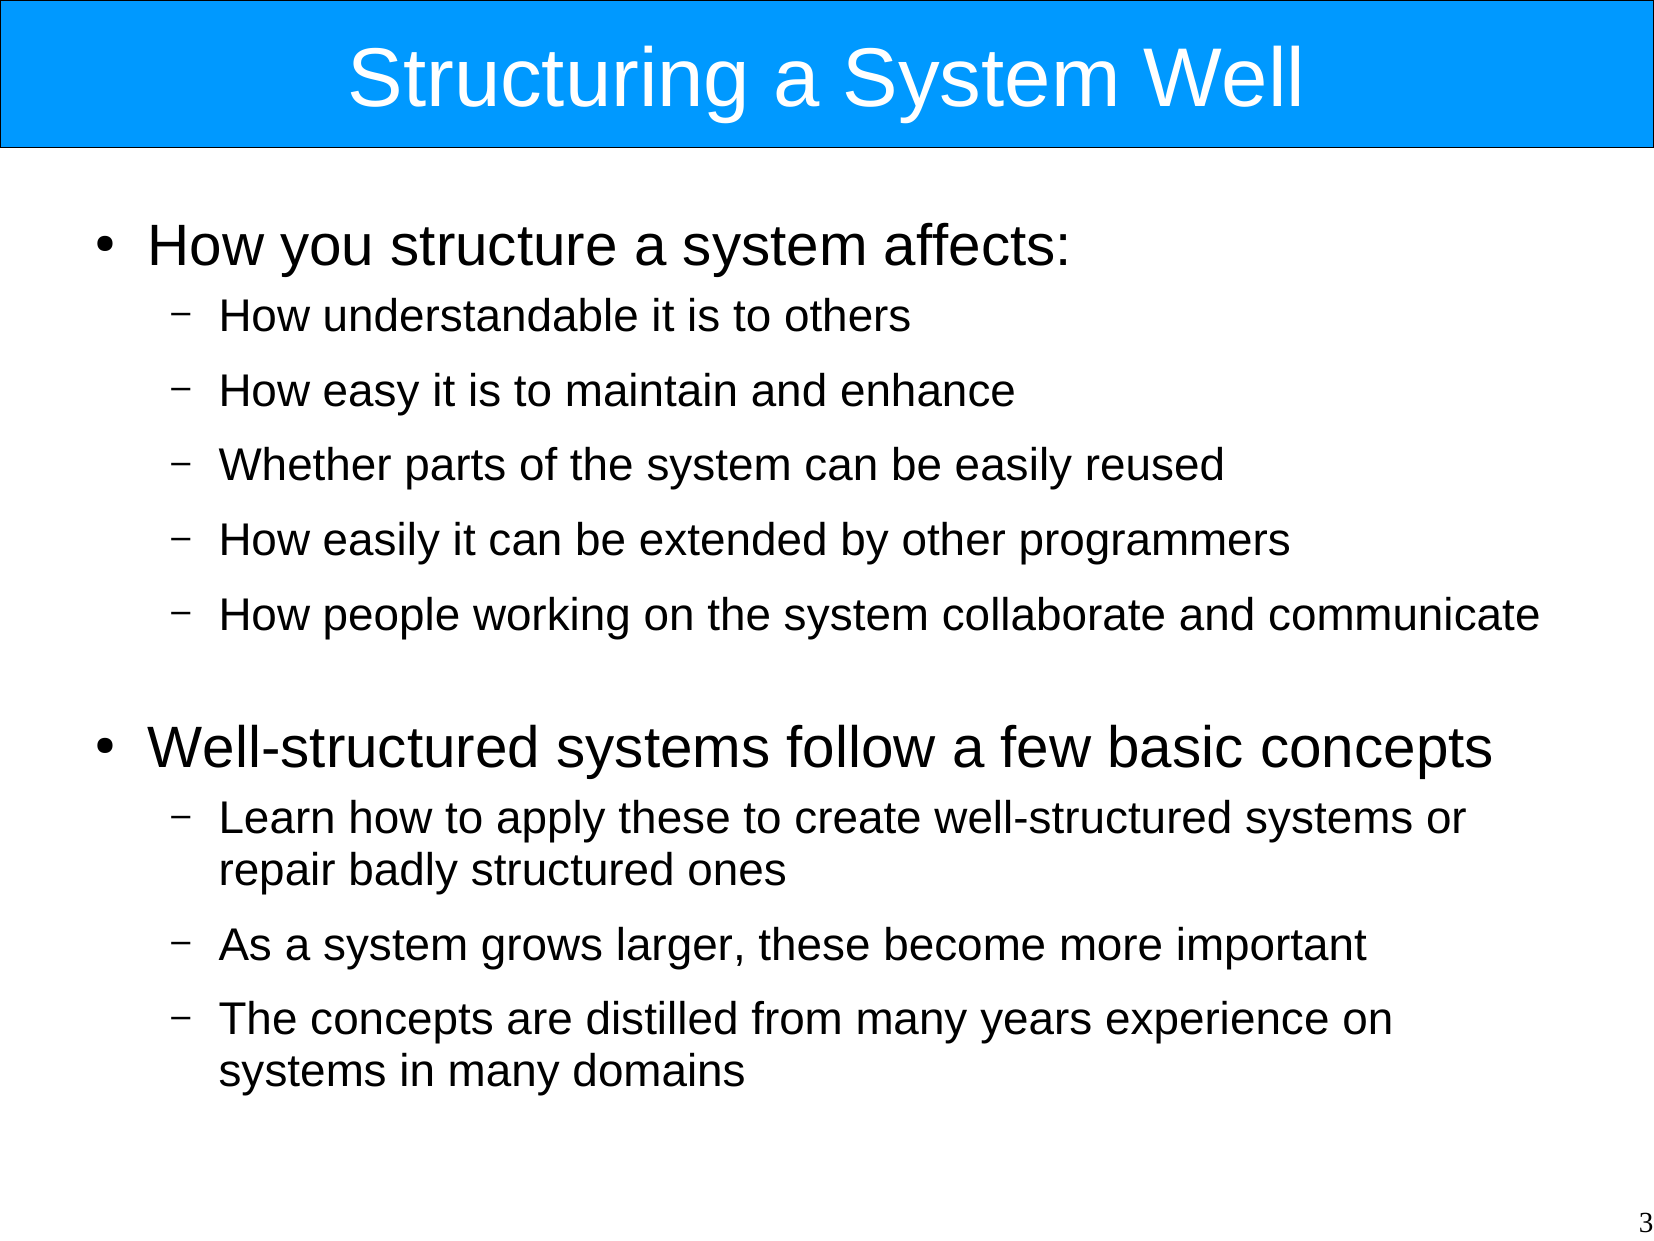

# Structuring a System Well
How you structure a system affects:
How understandable it is to others
How easy it is to maintain and enhance
Whether parts of the system can be easily reused
How easily it can be extended by other programmers
How people working on the system collaborate and communicate
Well-structured systems follow a few basic concepts
Learn how to apply these to create well-structured systems or repair badly structured ones
As a system grows larger, these become more important
The concepts are distilled from many years experience on systems in many domains
3